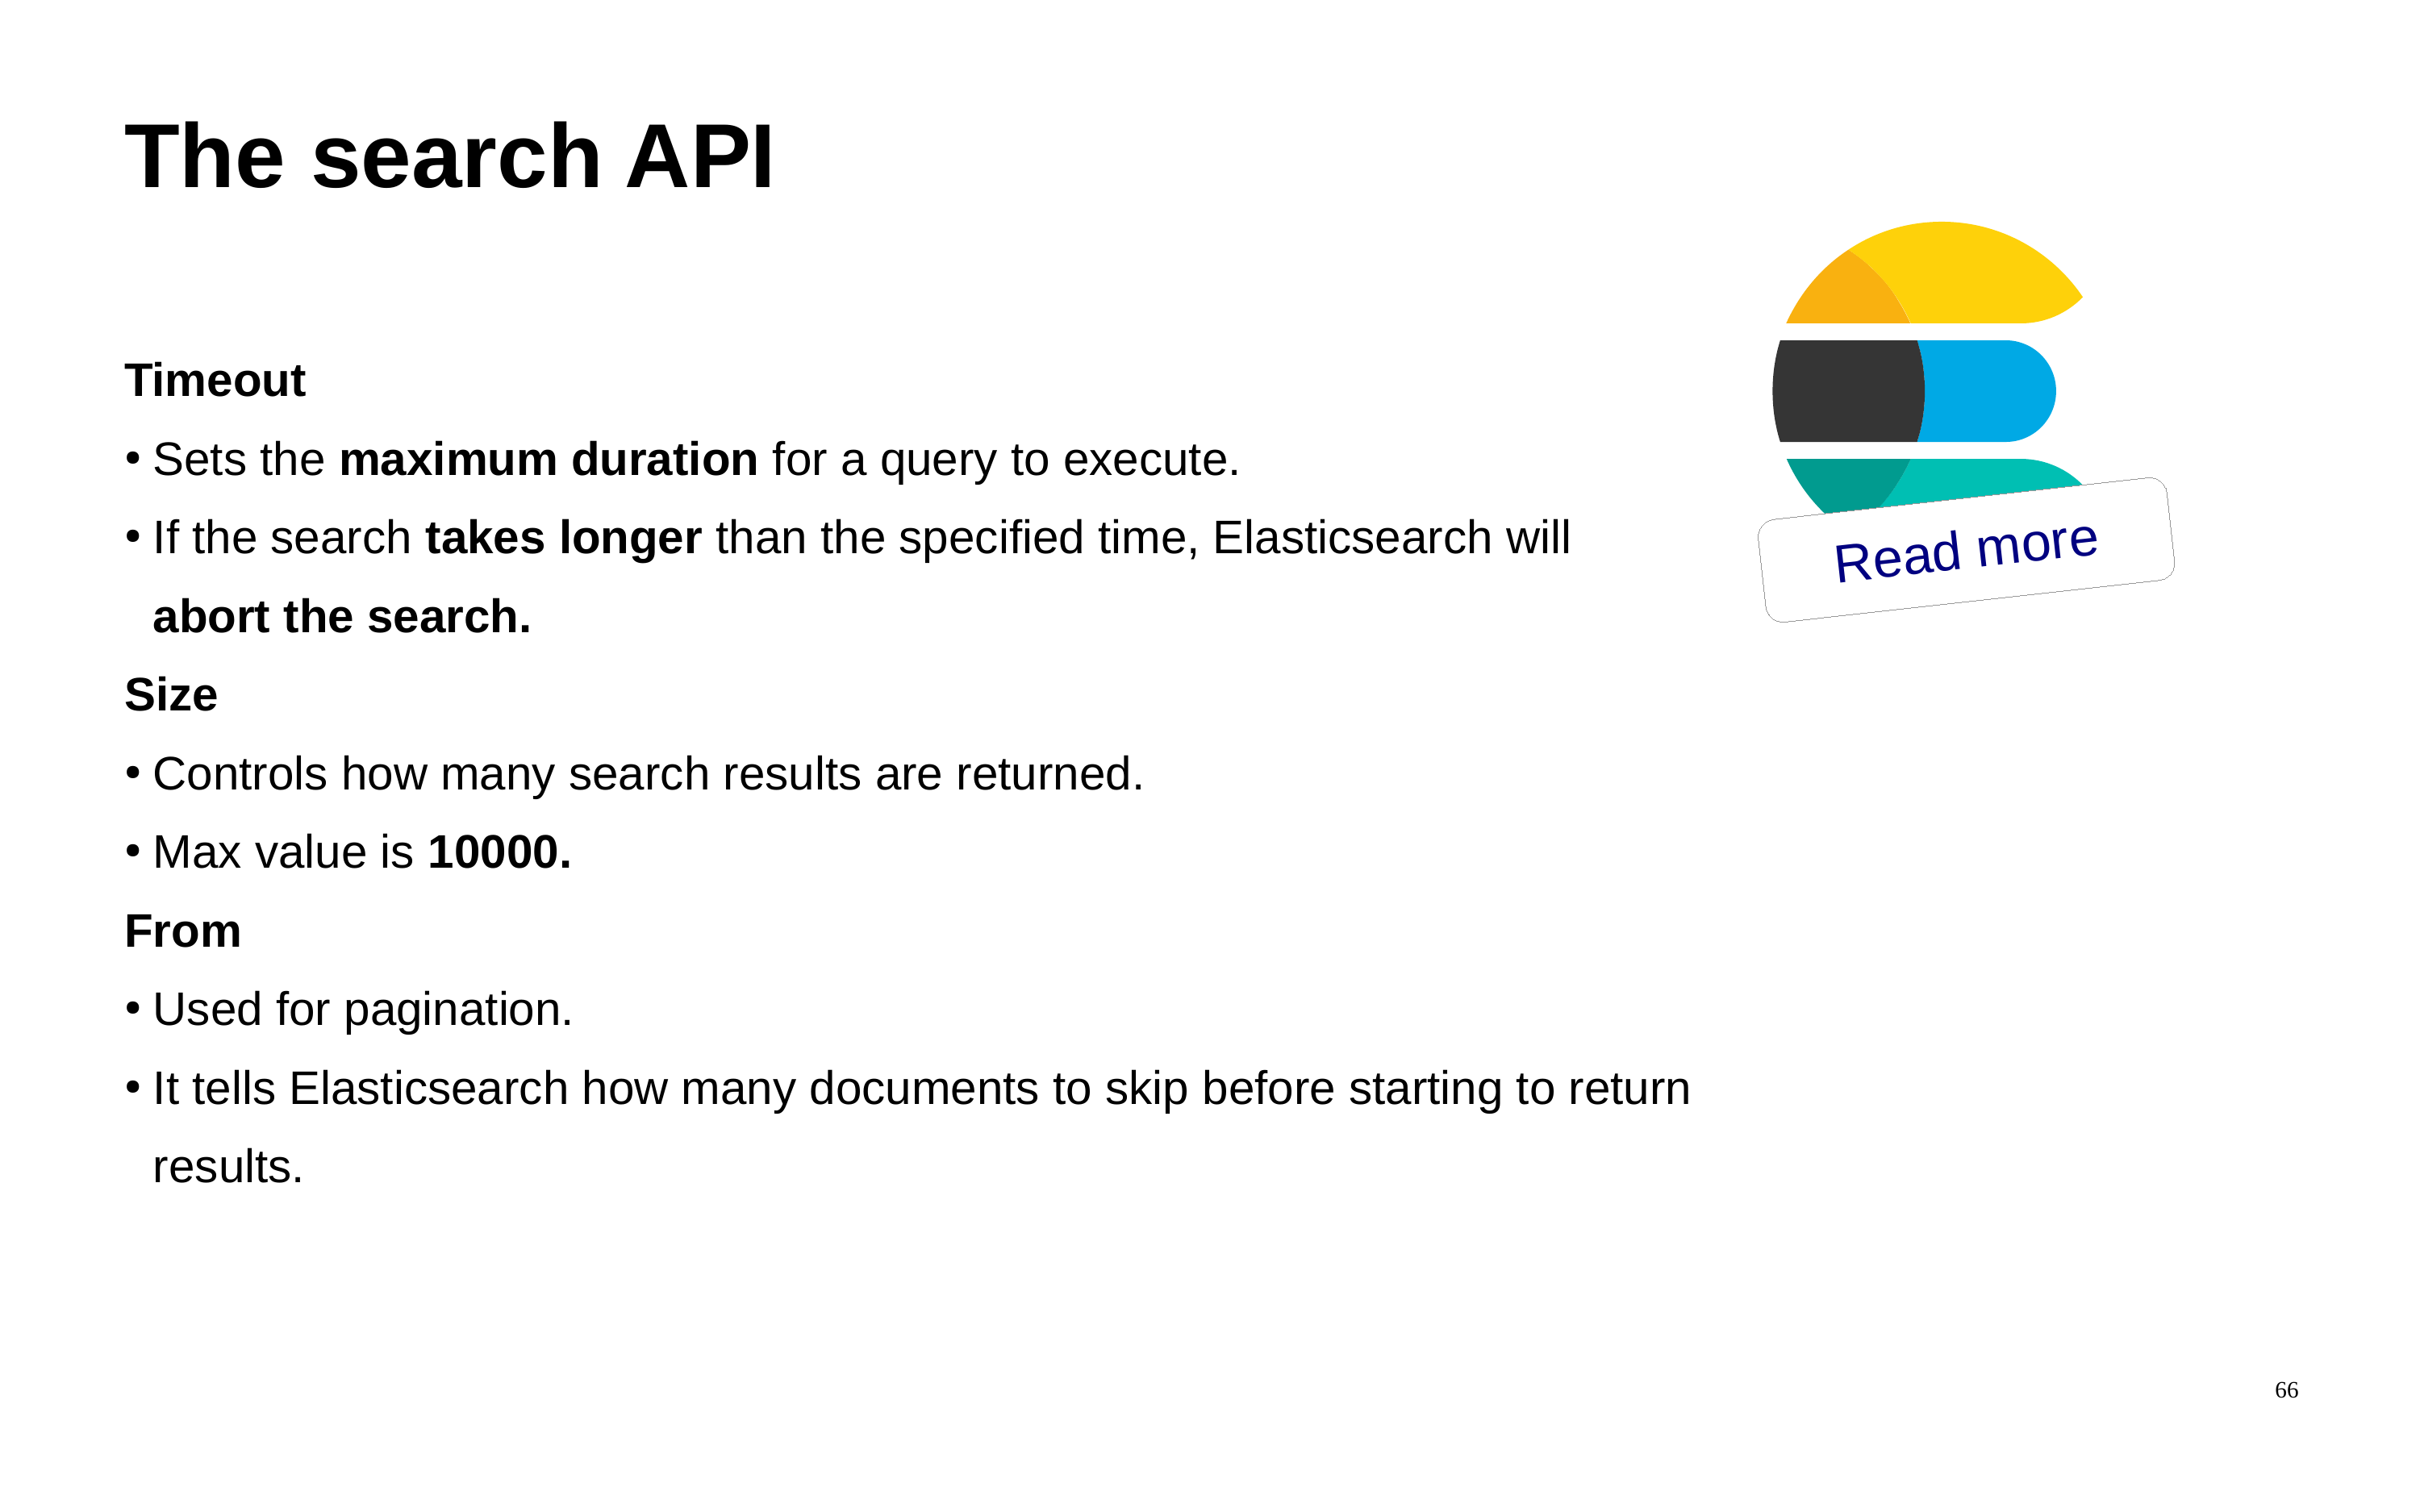

The search API
Timeout
Sets the maximum duration for a query to execute.
If the search takes longer than the specified time, Elasticsearch will abort the search.
Size
Controls how many search results are returned.
Max value is 10000.
From
Used for pagination.
It tells Elasticsearch how many documents to skip before starting to return results.
Read more
66